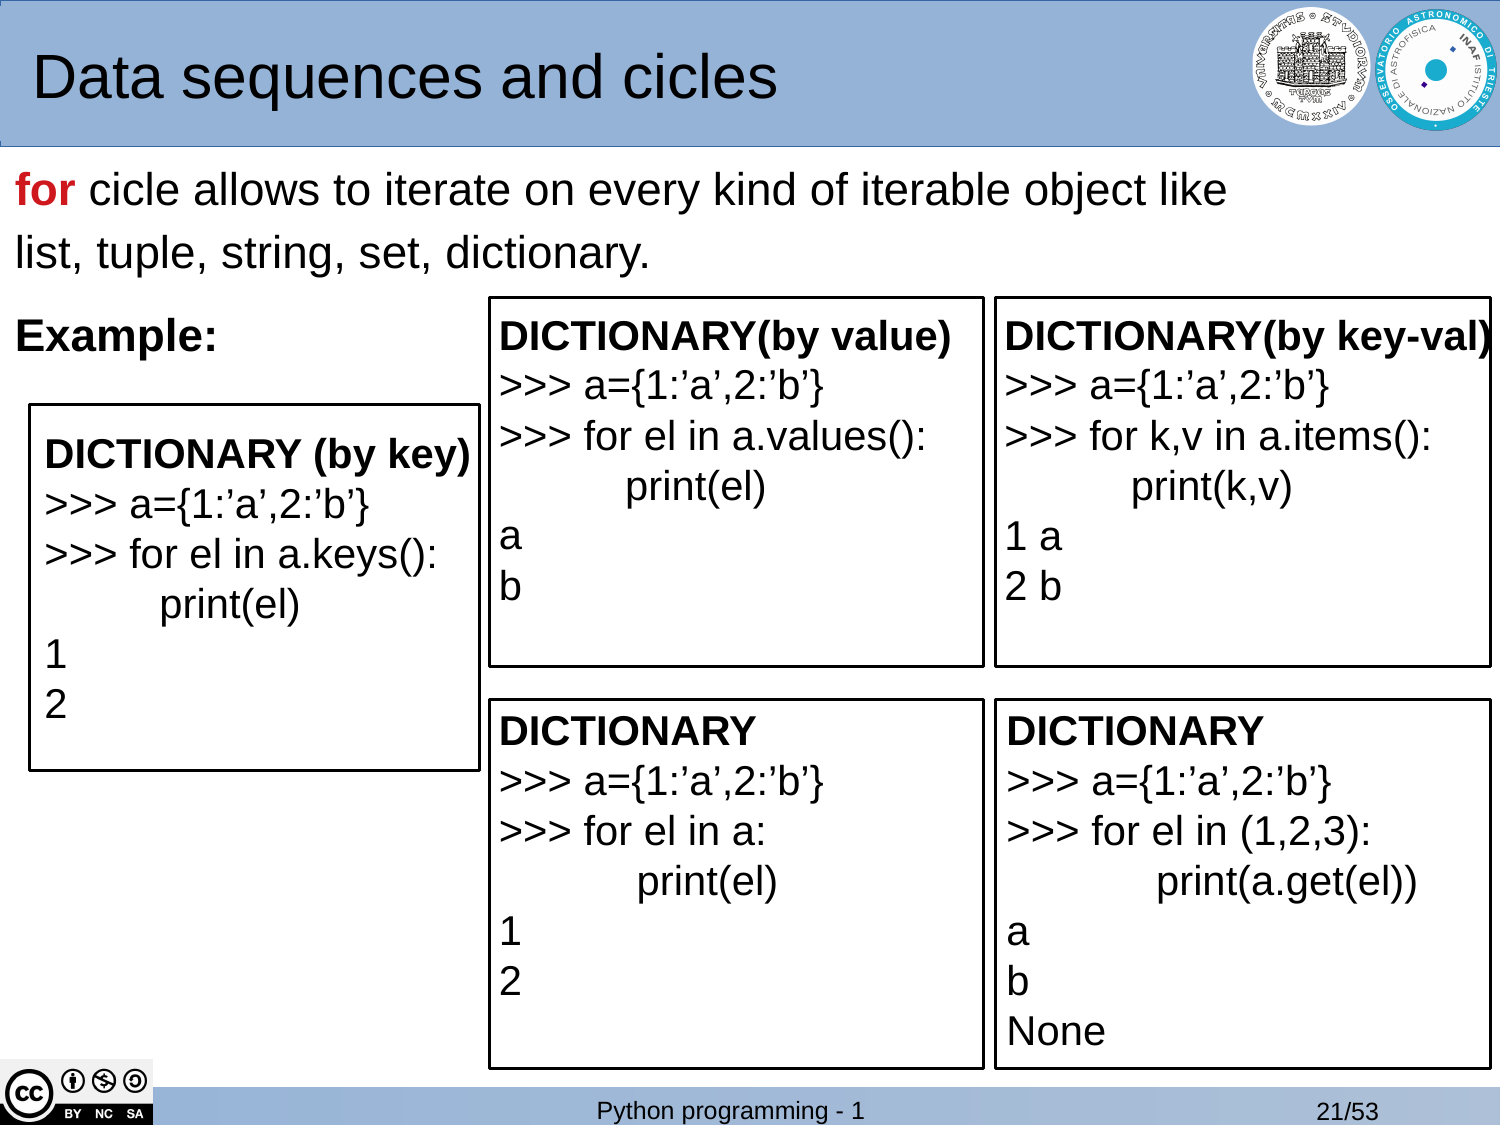

Data sequences and cicles
for cicle allows to iterate on every kind of iterable object like
list, tuple, string, set, dictionary.
Example:
DICTIONARY(by value)
>>> a={1:’a’,2:’b’}
>>> for el in a.values():
 print(el)
a
b
DICTIONARY(by key-val)
>>> a={1:’a’,2:’b’}
>>> for k,v in a.items():
 print(k,v)
1 a
2 b
# DICTIONARY (by key)
>>> a={1:’a’,2:’b’}
>>> for el in a.keys():
 print(el)
1
2
DICTIONARY
>>> a={1:’a’,2:’b’}
>>> for el in a:
 print(el)
1
2
DICTIONARY
>>> a={1:’a’,2:’b’}
>>> for el in (1,2,3):
 print(a.get(el))
a
b
None